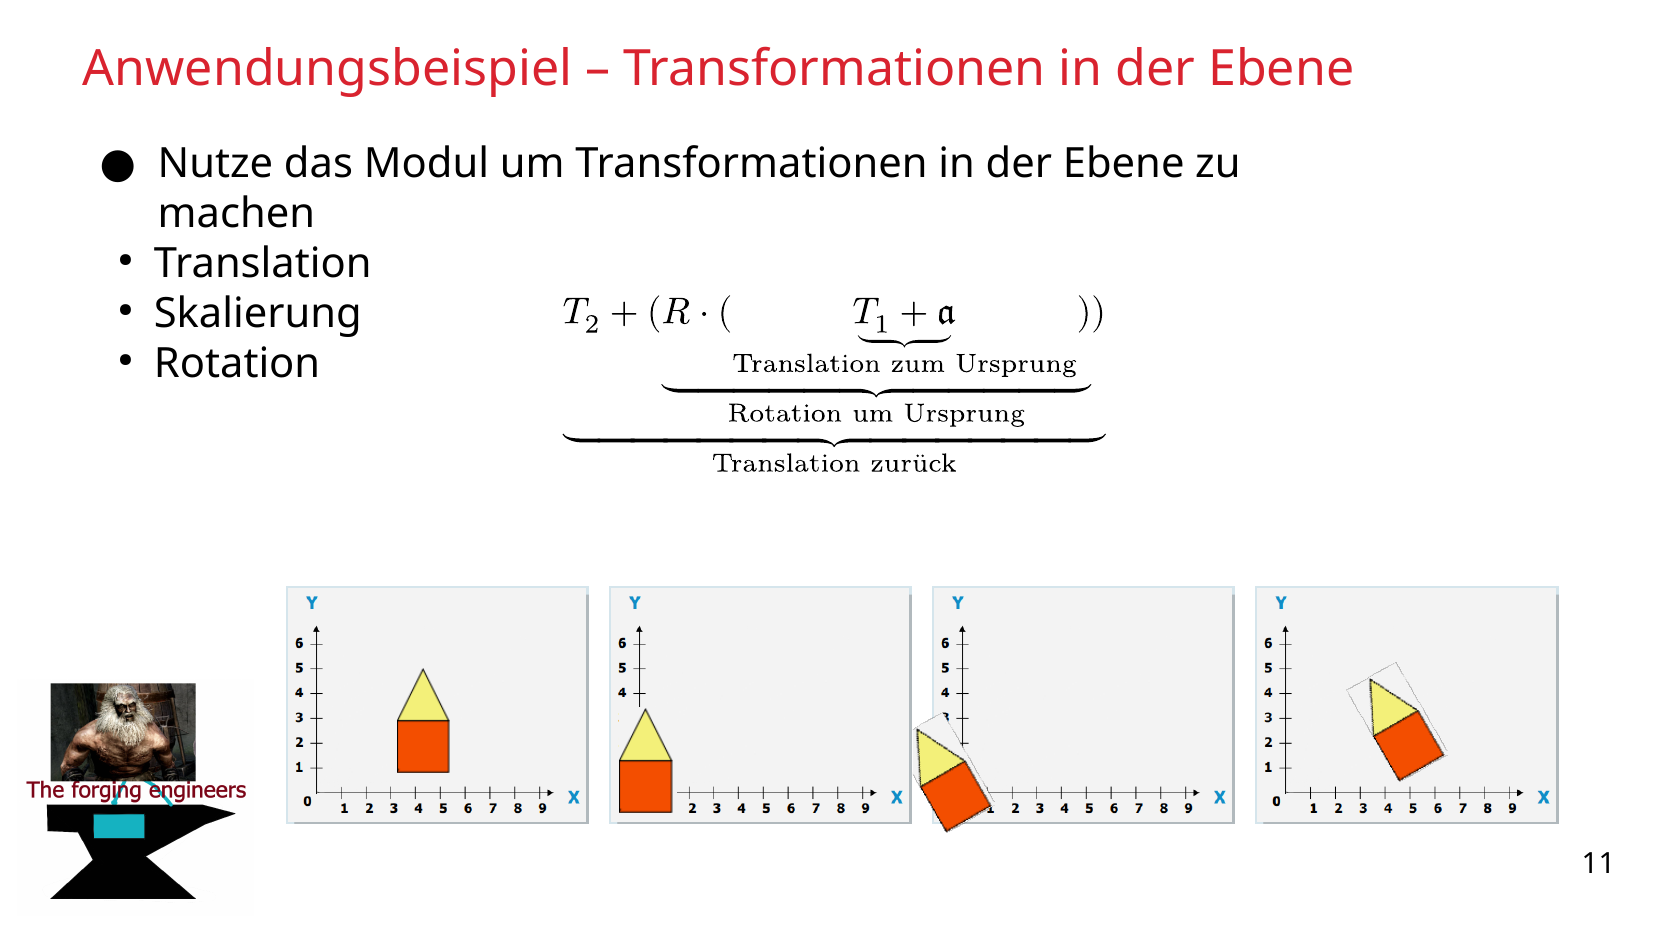

# Anwendungsbeispiel – Transformationen in der Ebene
Nutze das Modul um Transformationen in der Ebene zu machen
Translation
Skalierung
Rotation